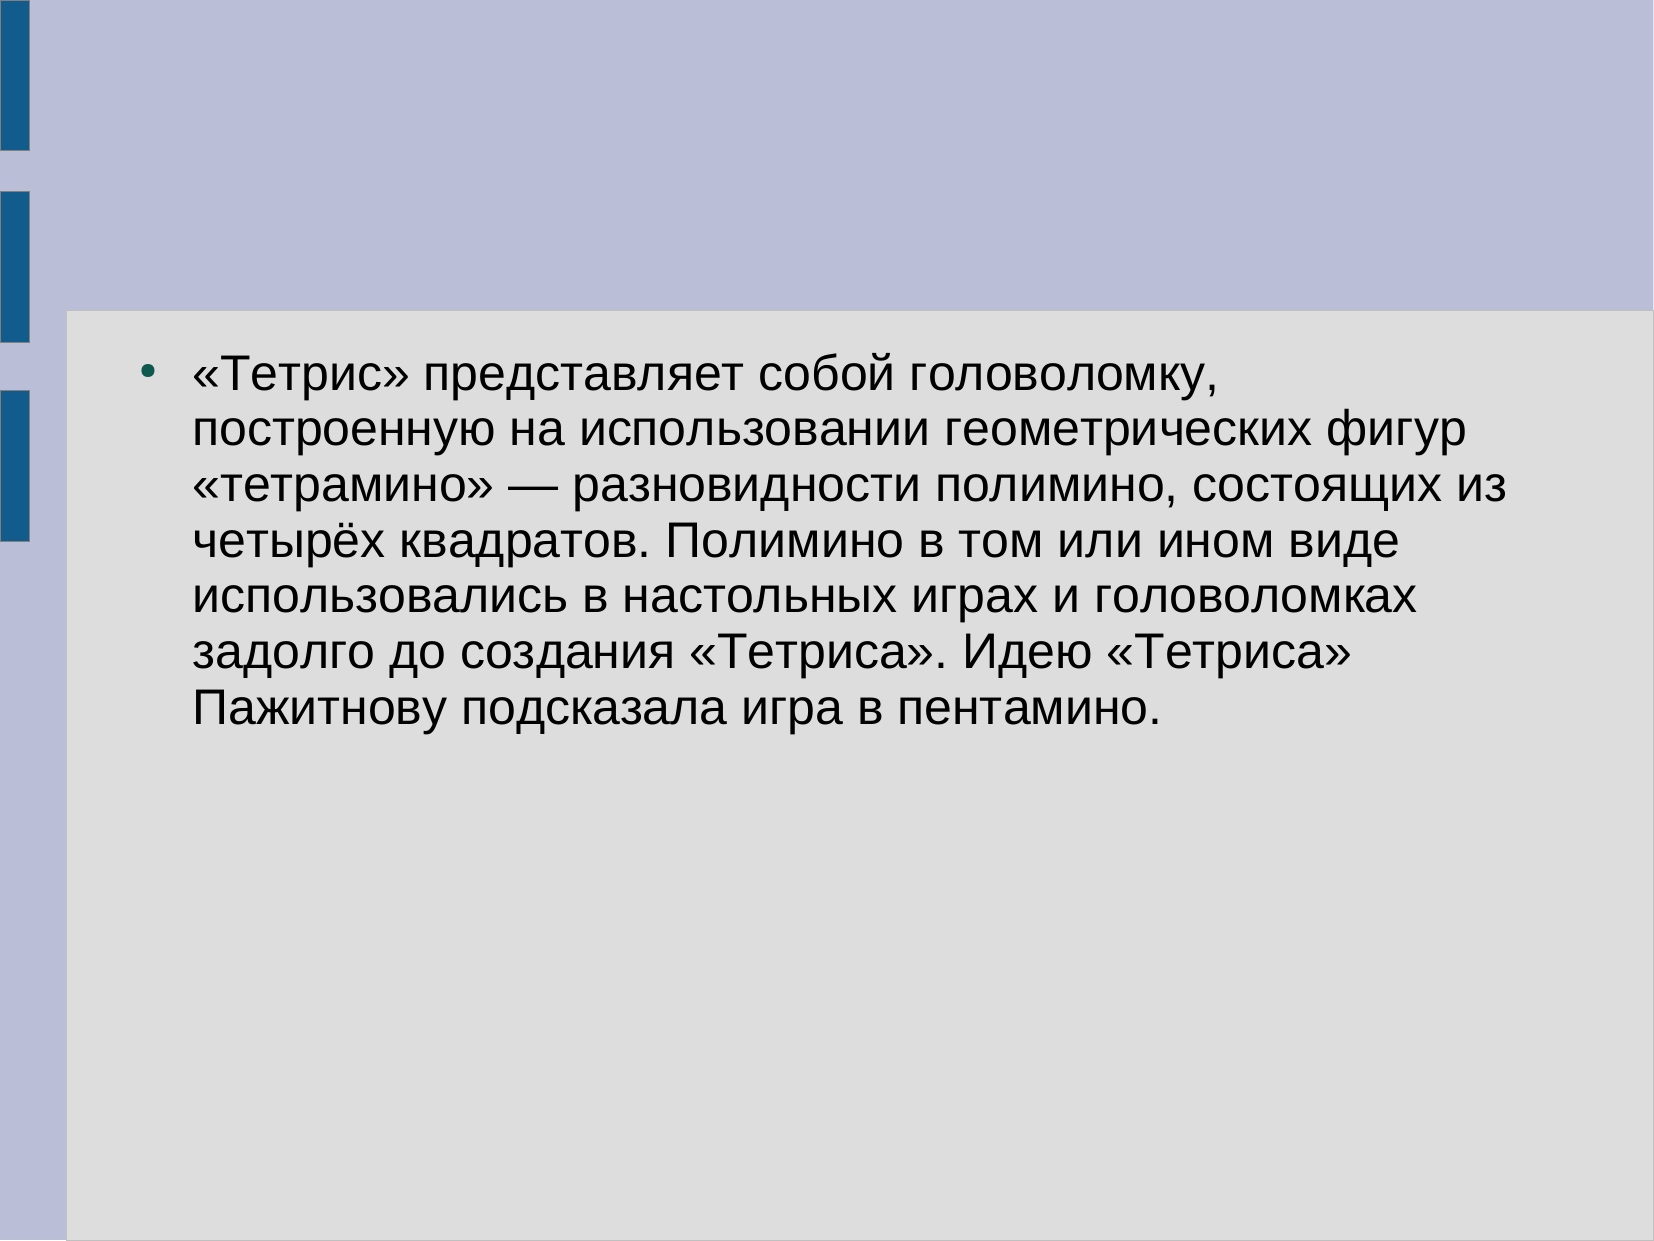

#
«Тетрис» представляет собой головоломку, построенную на использовании геометрических фигур «тетрамино» — разновидности полимино, состоящих из четырёх квадратов. Полимино в том или ином виде использовались в настольных играх и головоломках задолго до создания «Тетриса». Идею «Тетриса» Пажитнову подсказала игра в пентамино.